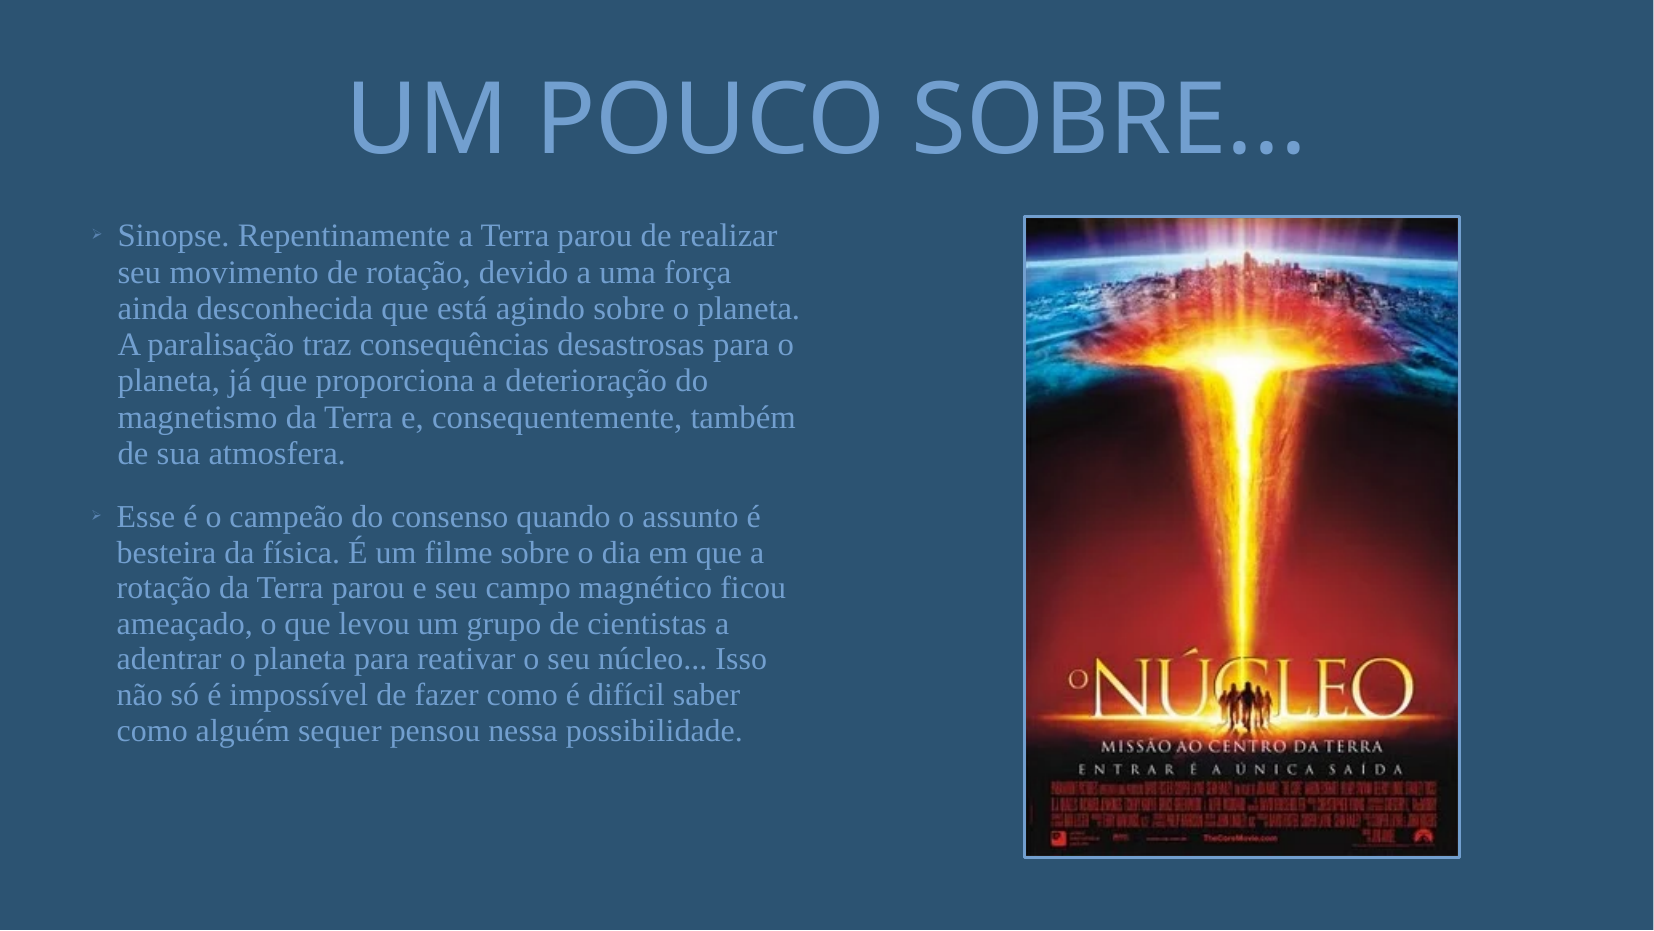

UM POUCO SOBRE...
# Sinopse. Repentinamente a Terra parou de realizar seu movimento de rotação, devido a uma força ainda desconhecida que está agindo sobre o planeta. A paralisação traz consequências desastrosas para o planeta, já que proporciona a deterioração do magnetismo da Terra e, consequentemente, também de sua atmosfera.
Esse é o campeão do consenso quando o assunto é besteira da física. É um filme sobre o dia em que a rotação da Terra parou e seu campo magnético ficou ameaçado, o que levou um grupo de cientistas a adentrar o planeta para reativar o seu núcleo... Isso não só é impossível de fazer como é difícil saber como alguém sequer pensou nessa possibilidade.